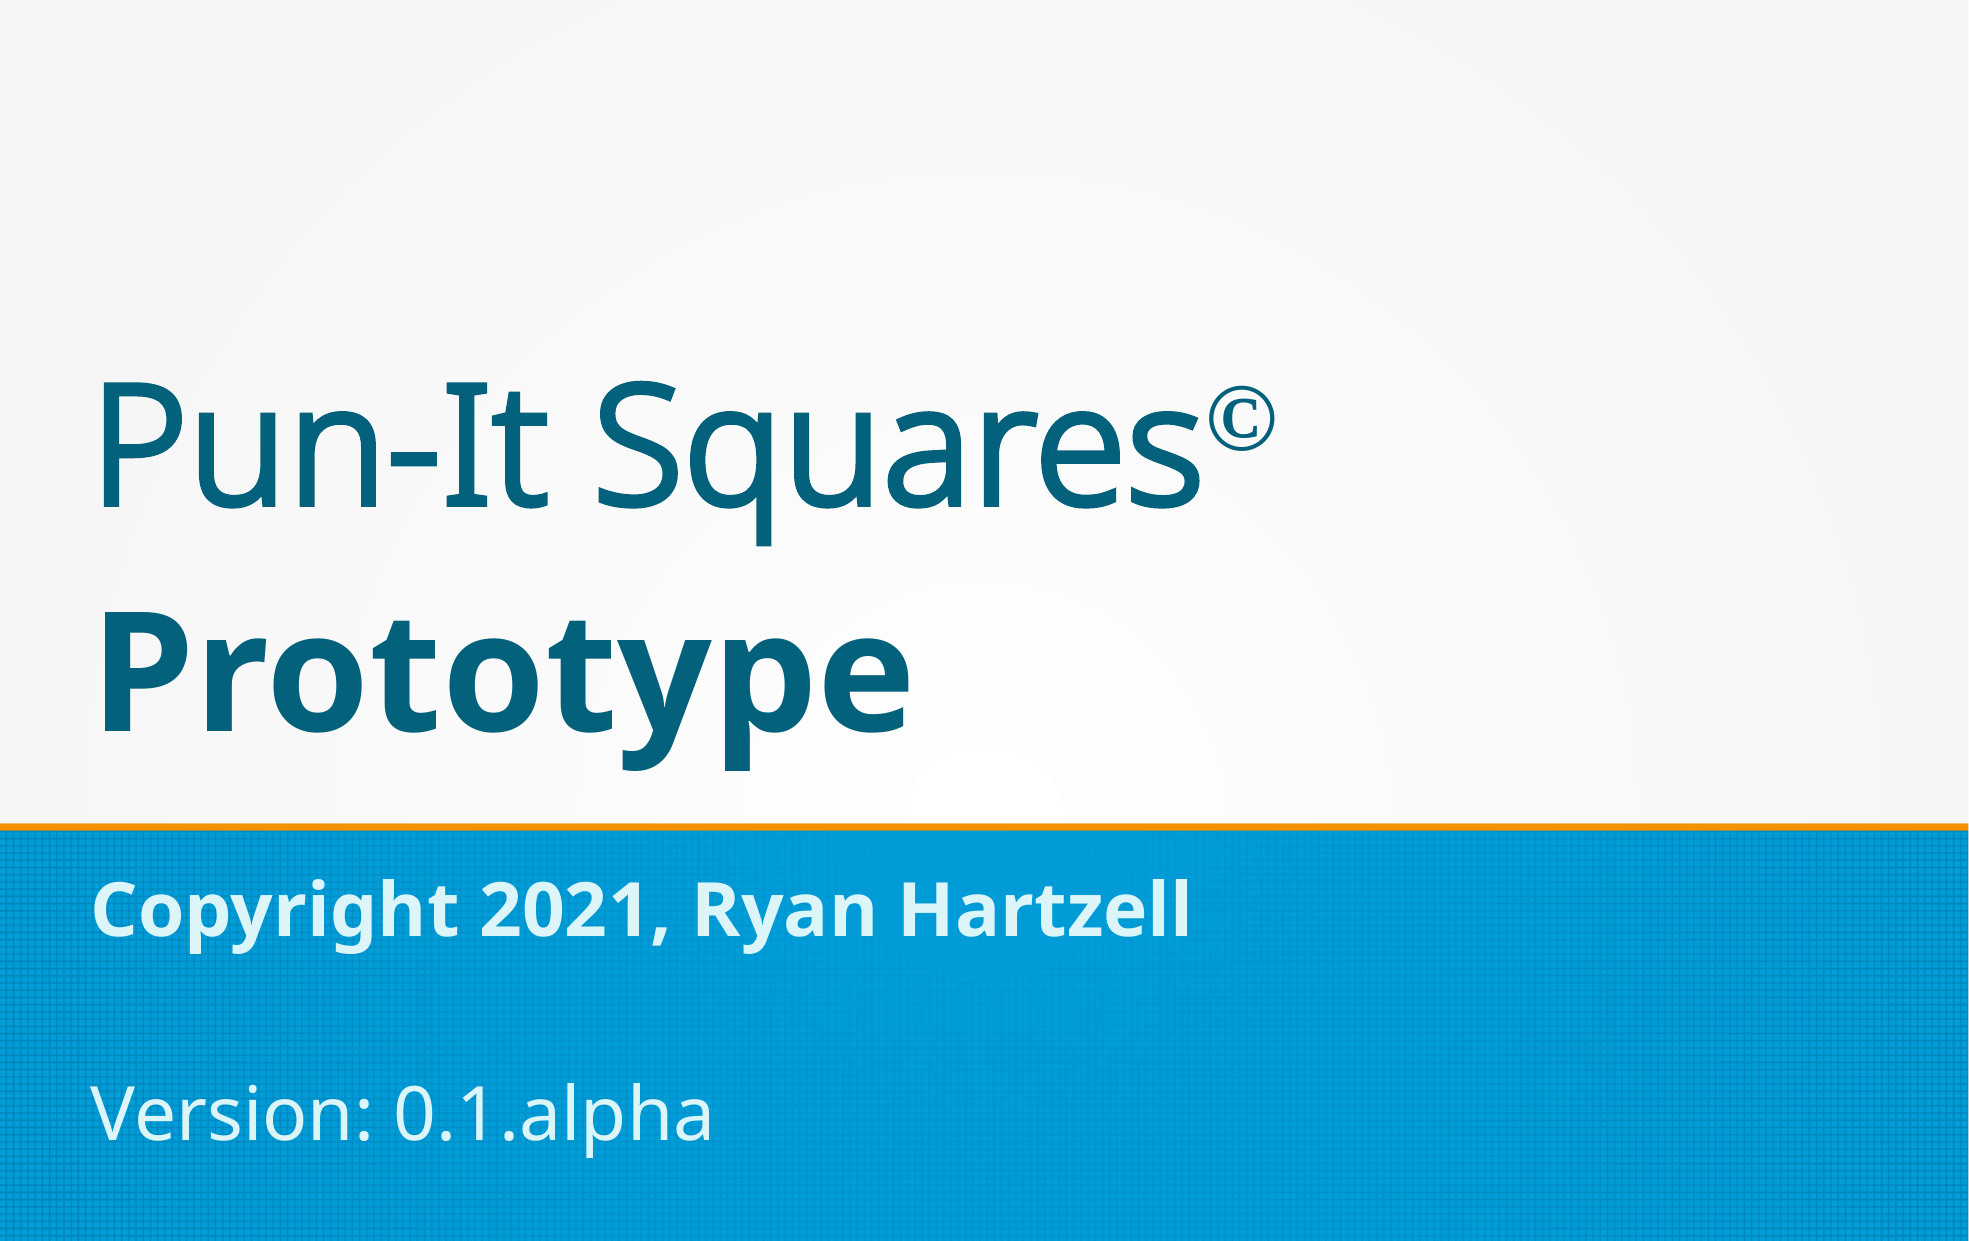

# Pun-It Squares© Prototype
Copyright 2021, Ryan Hartzell
Version: 0.1.alpha